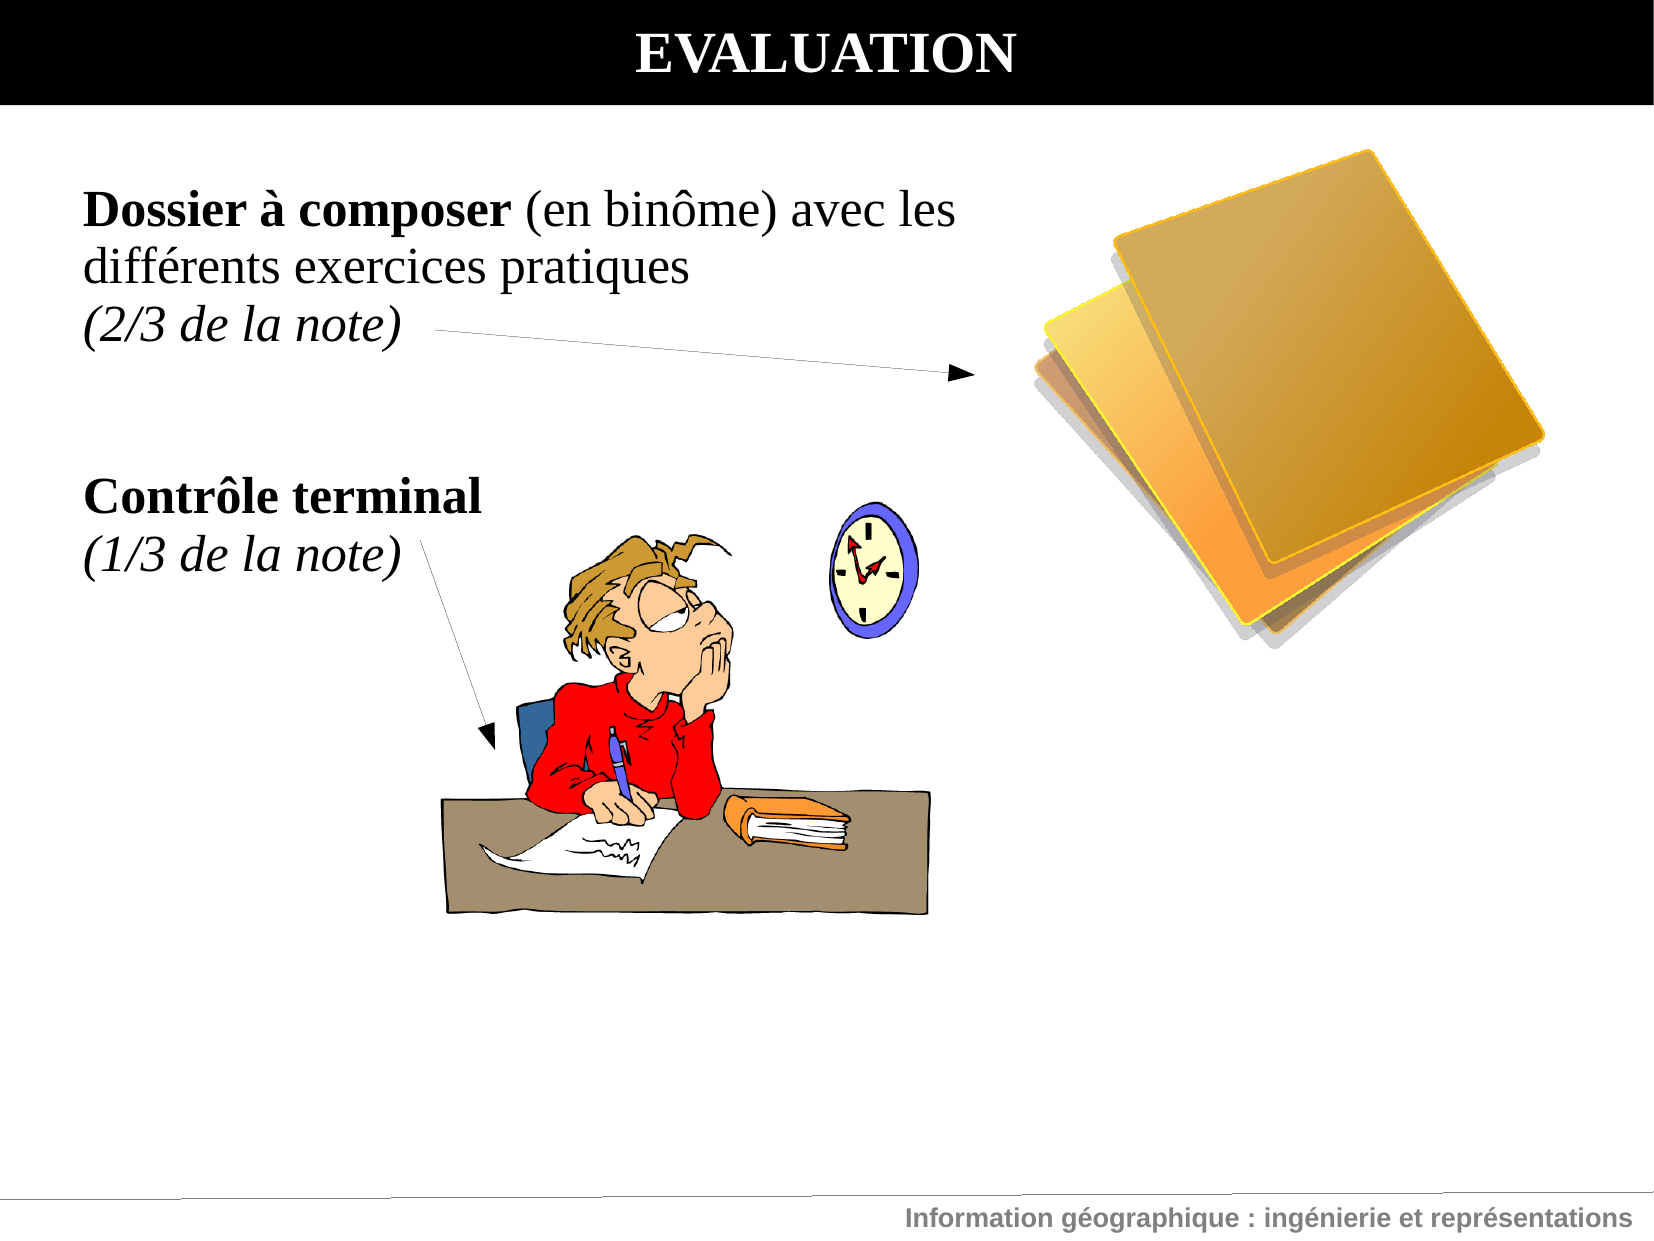

# EVALUATION
Dossier à composer (en binôme) avec les différents exercices pratiques
(2/3 de la note)
Contrôle terminal
(1/3 de la note)